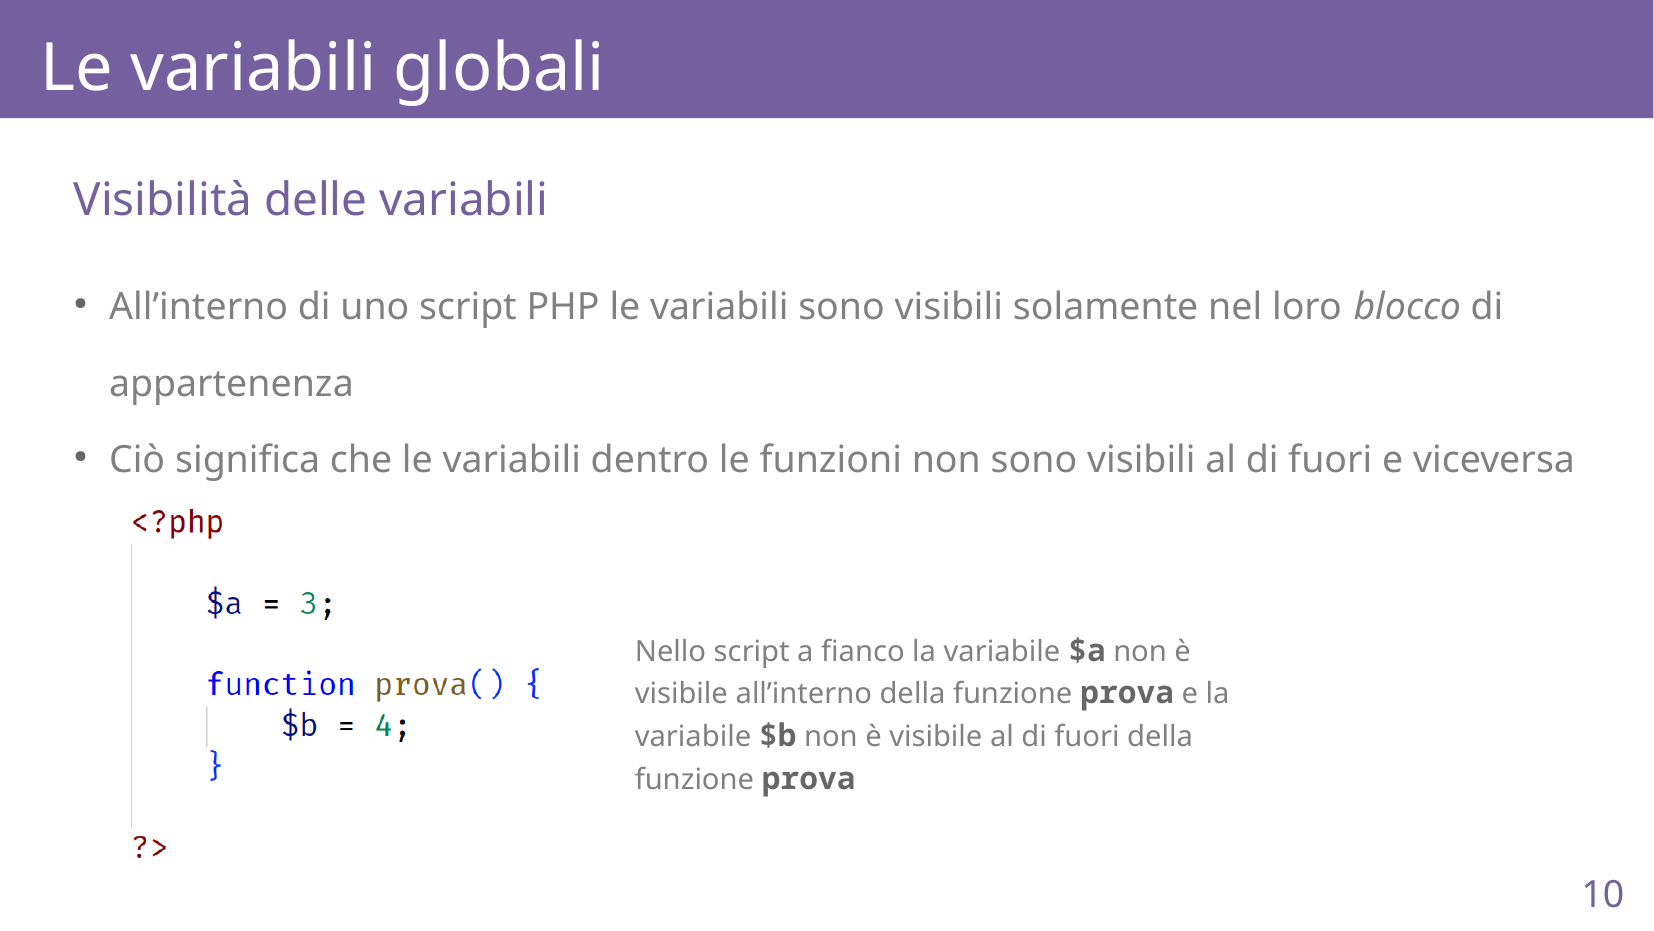

Le variabili globali
Visibilità delle variabili
All’interno di uno script PHP le variabili sono visibili solamente nel loro blocco di
appartenenza
Ciò significa che le variabili dentro le funzioni non sono visibili al di fuori e viceversa
Nello script a fianco la variabile $a non è visibile all’interno della funzione prova e la variabile $b non è visibile al di fuori della funzione prova